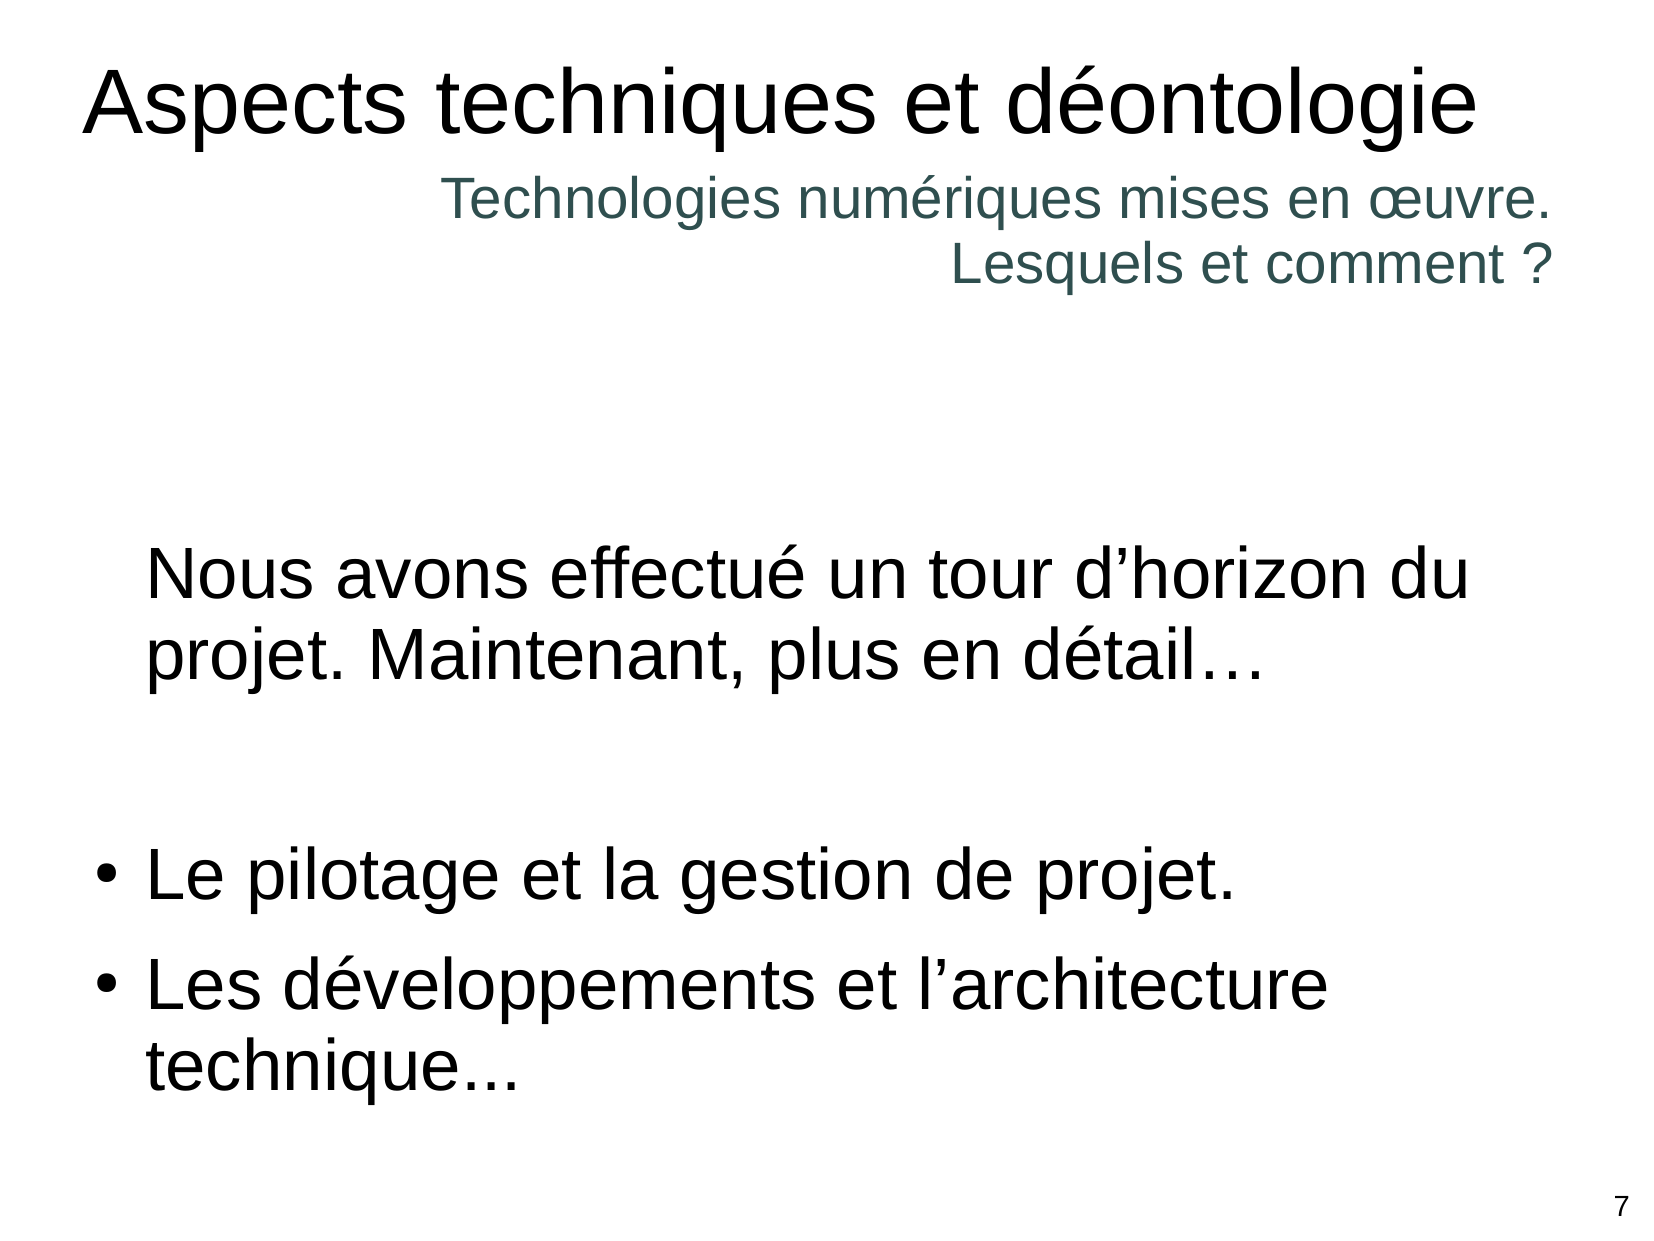

# Aspects techniques et déontologie
Technologies numériques mises en œuvre.
Lesquels et comment ?
Nous avons effectué un tour d’horizon du projet. Maintenant, plus en détail…
Le pilotage et la gestion de projet.
Les développements et l’architecture technique...
7